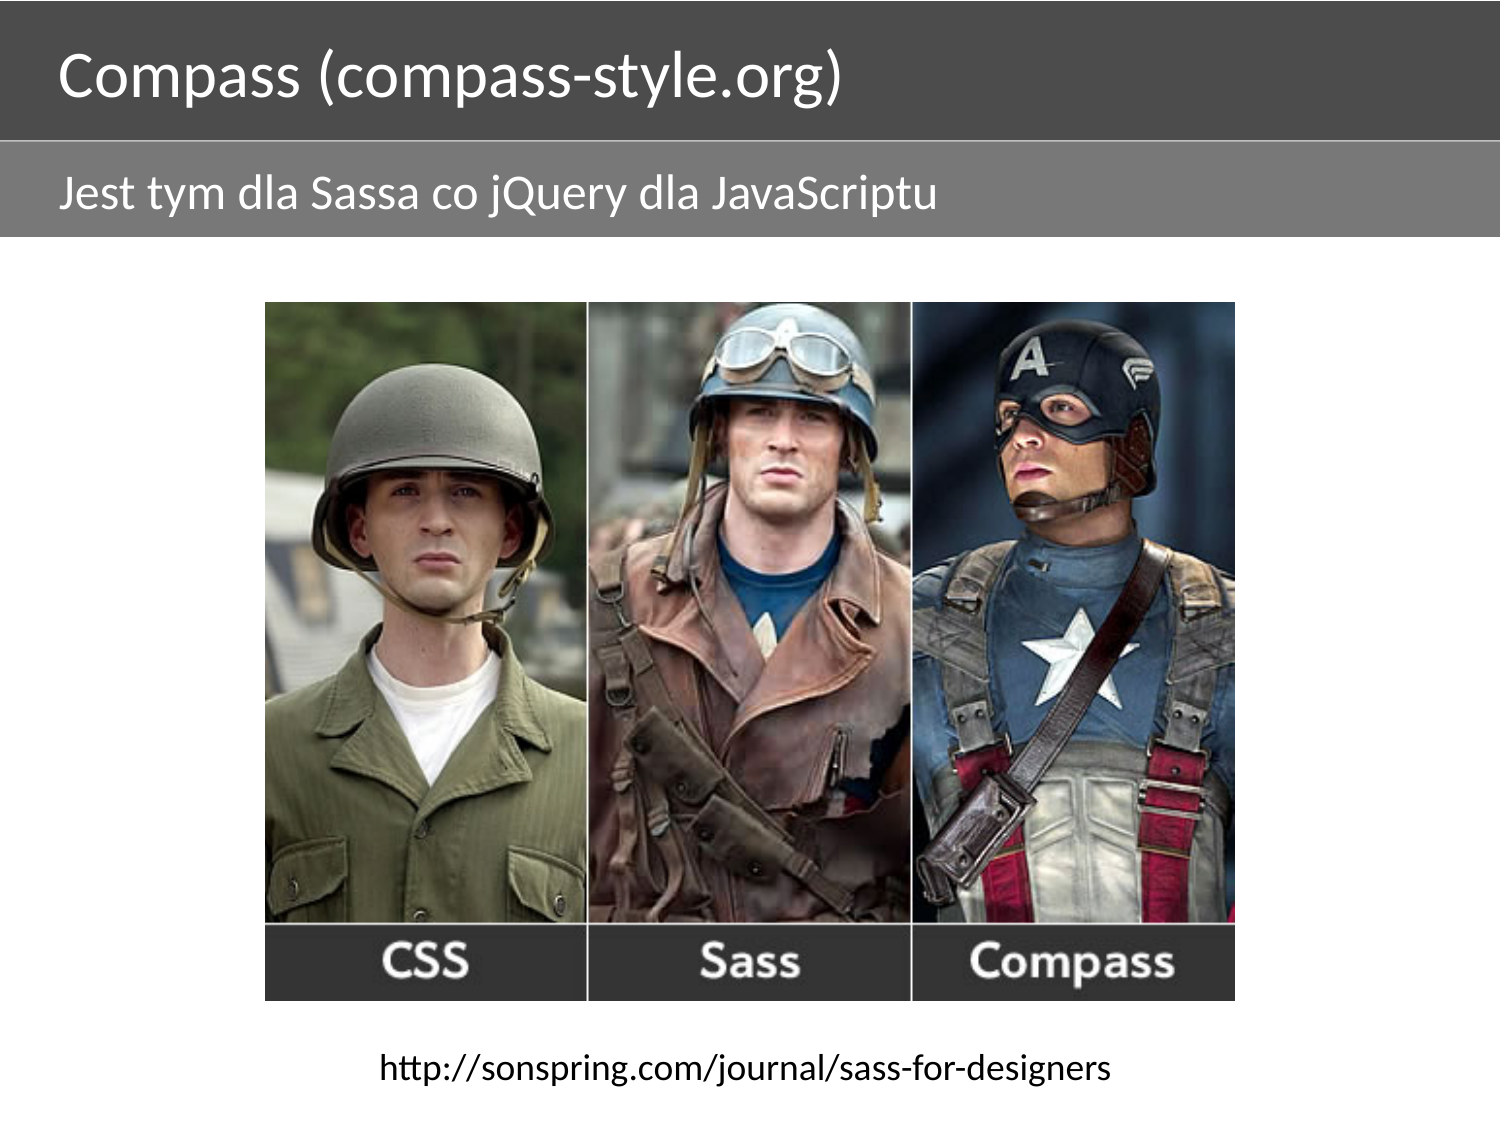

Compass (compass-style.org)
Jest tym dla Sassa co jQuery dla JavaScriptu
http://sonspring.com/journal/sass-for-designers